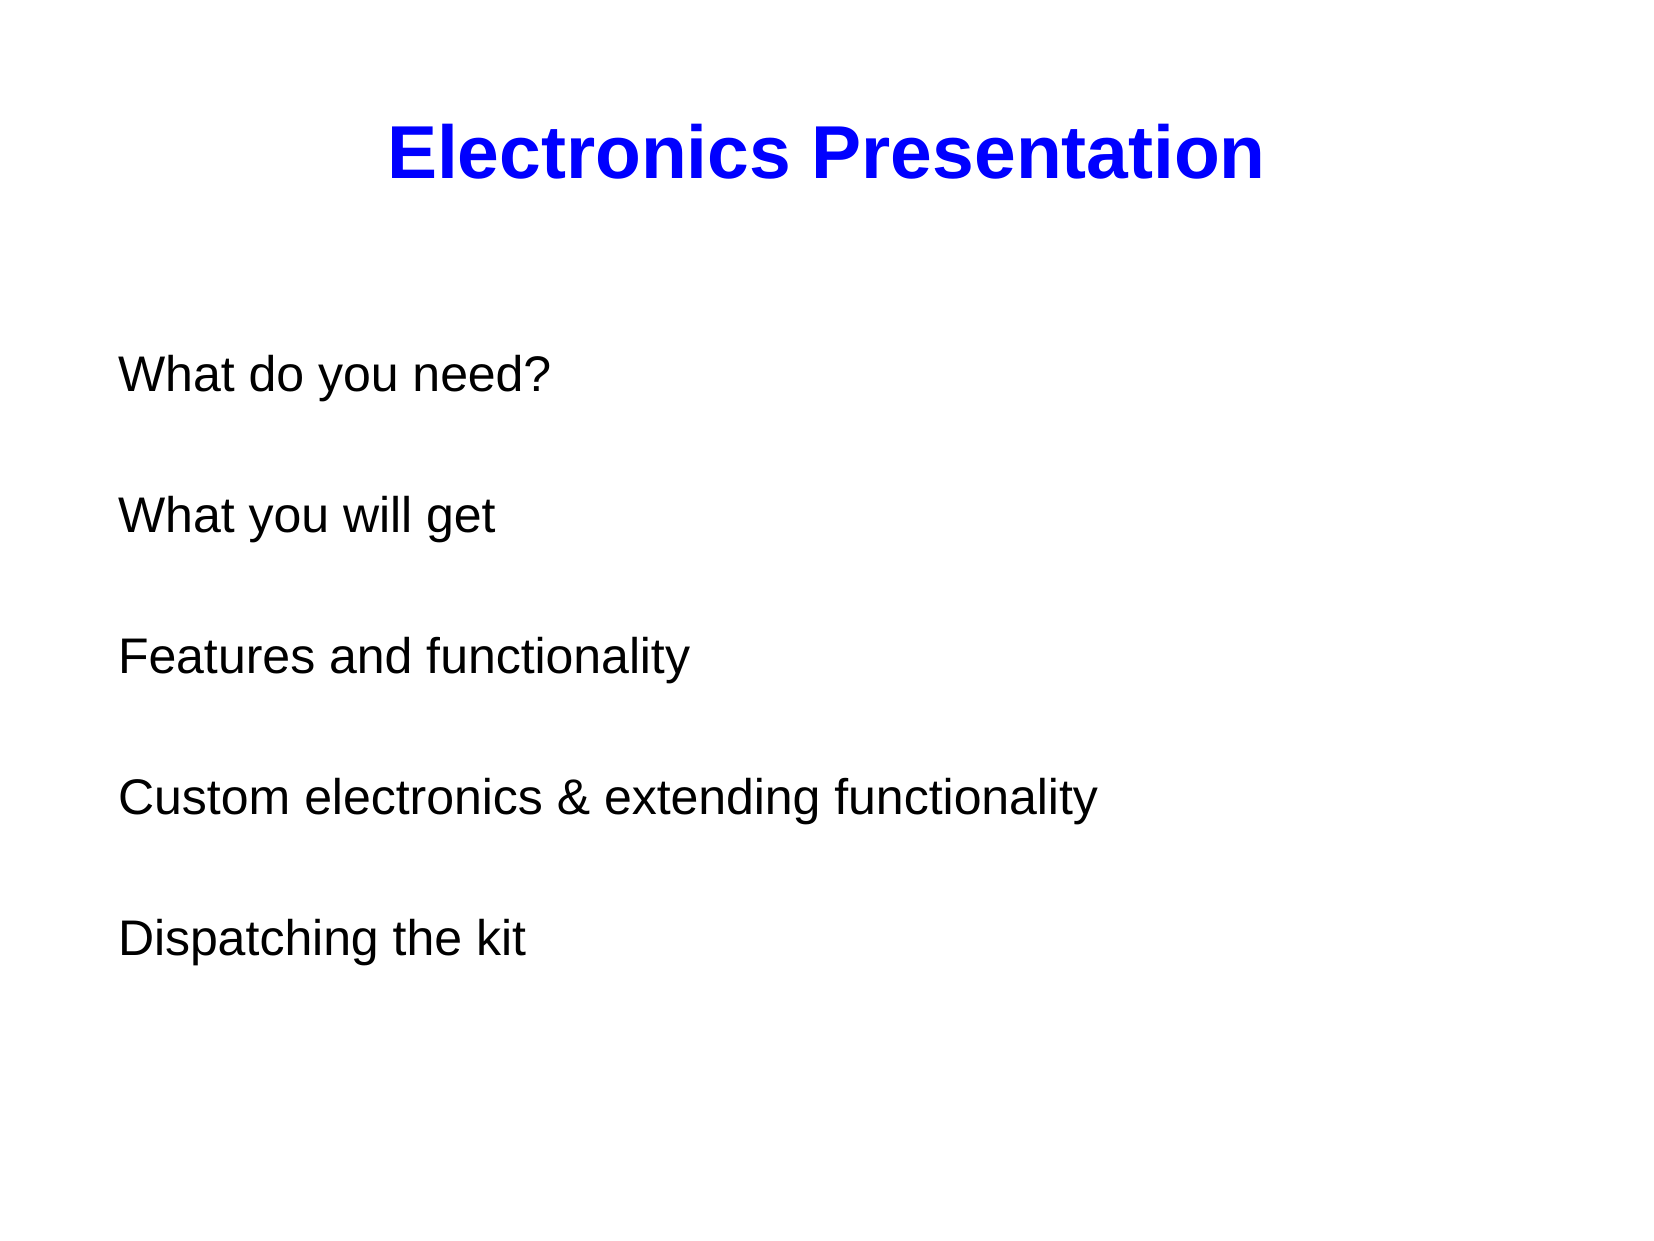

# Electronics Presentation
What do you need?
What you will get
Features and functionality
Custom electronics & extending functionality
Dispatching the kit